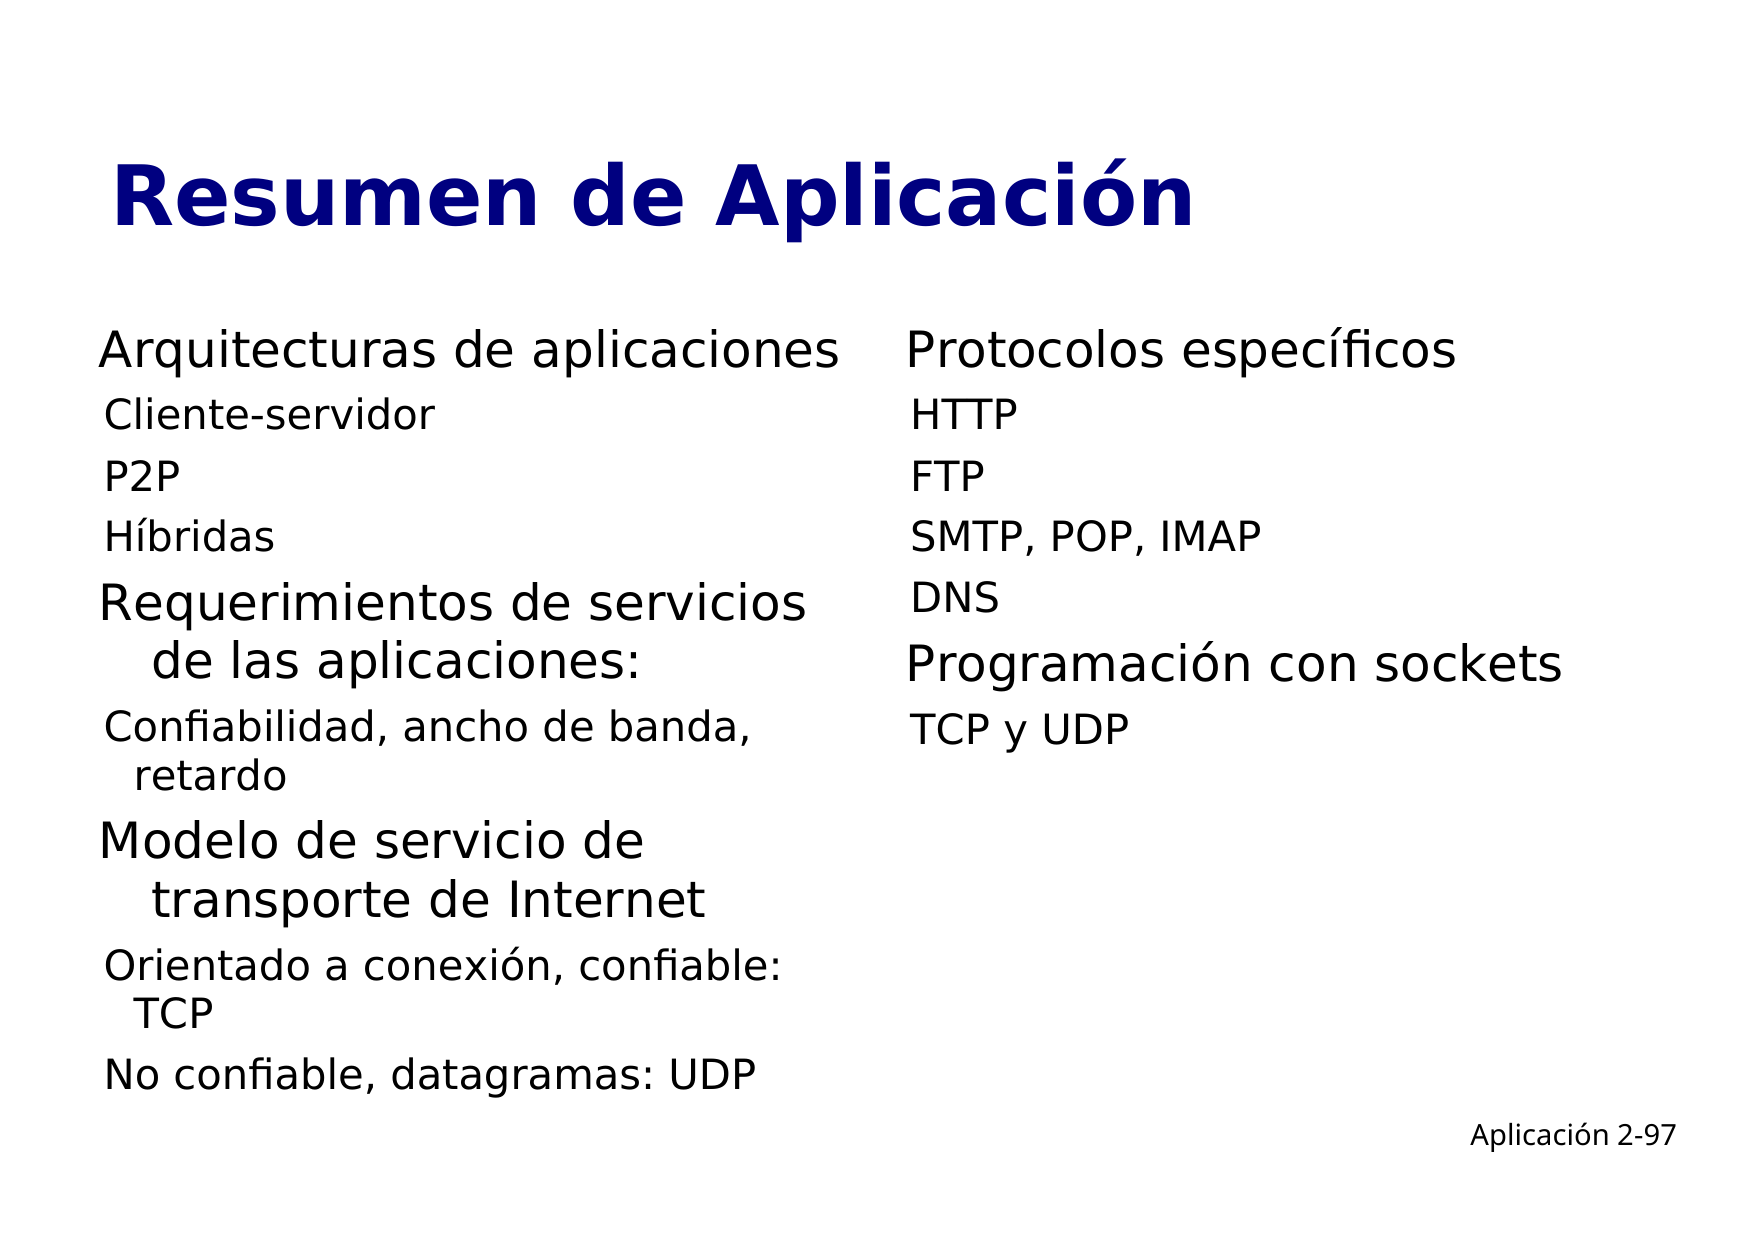

# Resumen de Aplicación
Arquitecturas de aplicaciones
Cliente-servidor
P2P
Híbridas
Requerimientos de servicios de las aplicaciones:
Confiabilidad, ancho de banda, retardo
Modelo de servicio de transporte de Internet
Orientado a conexión, confiable: TCP
No confiable, datagramas: UDP
Protocolos específicos
HTTP
FTP
SMTP, POP, IMAP
DNS
Programación con sockets
TCP y UDP